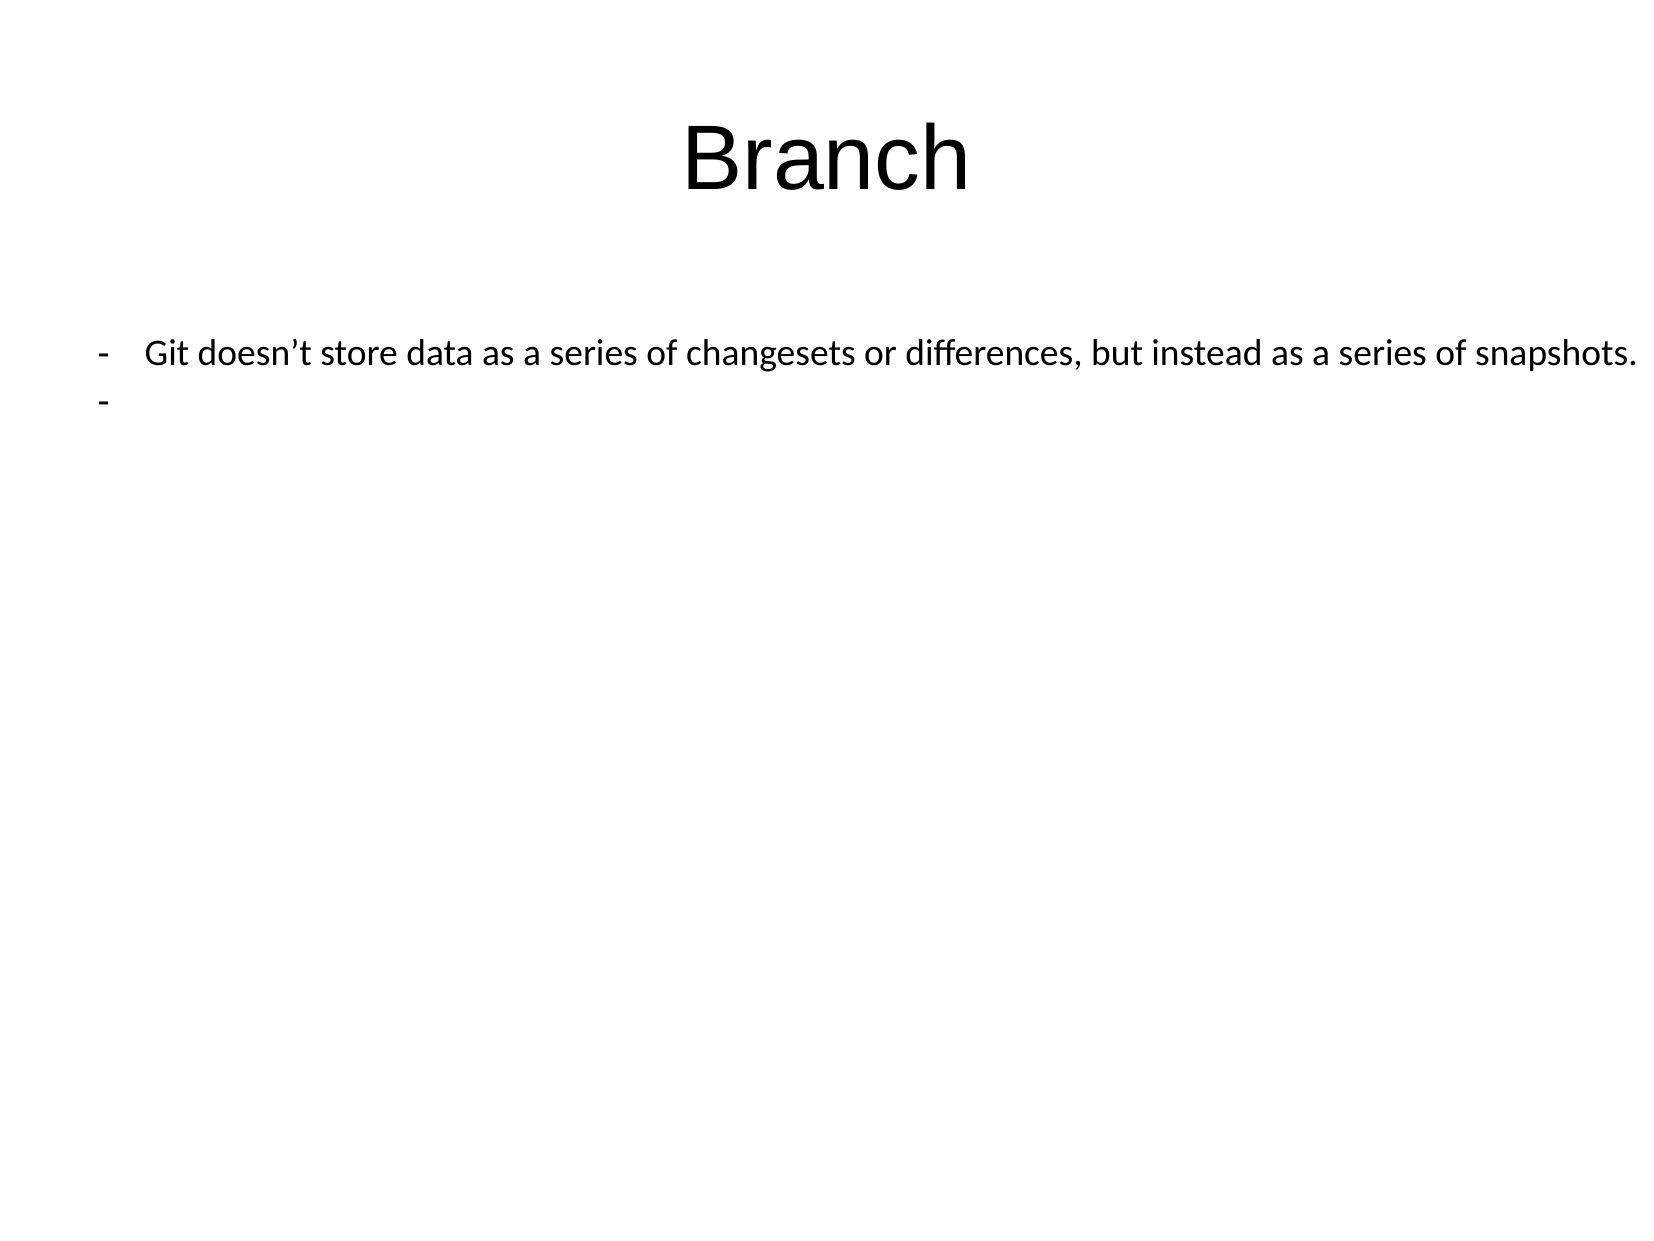

# Branch
Git doesn’t store data as a series of changesets or differences, but instead as a series of snapshots.